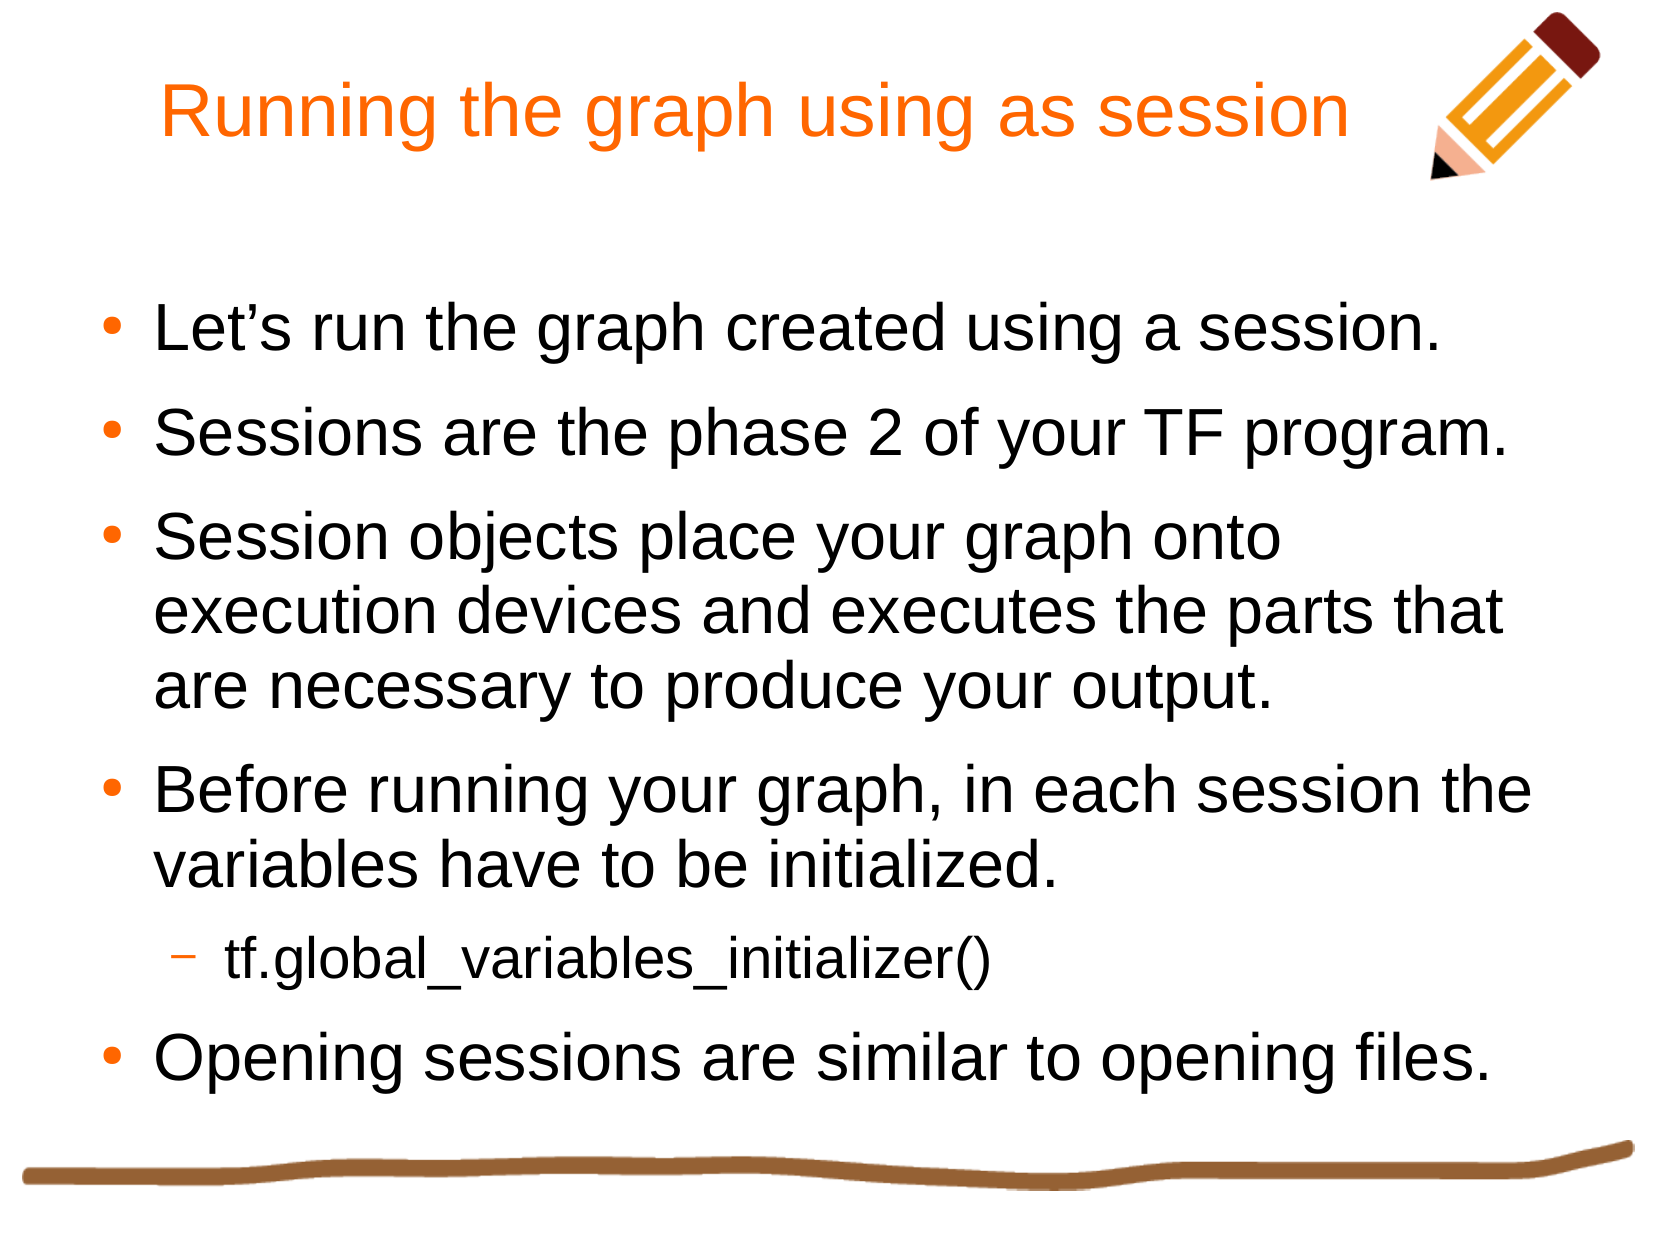

# Running the graph using as session
Let’s run the graph created using a session.
Sessions are the phase 2 of your TF program.
Session objects place your graph onto execution devices and executes the parts that are necessary to produce your output.
Before running your graph, in each session the variables have to be initialized.
tf.global_variables_initializer()
Opening sessions are similar to opening files.